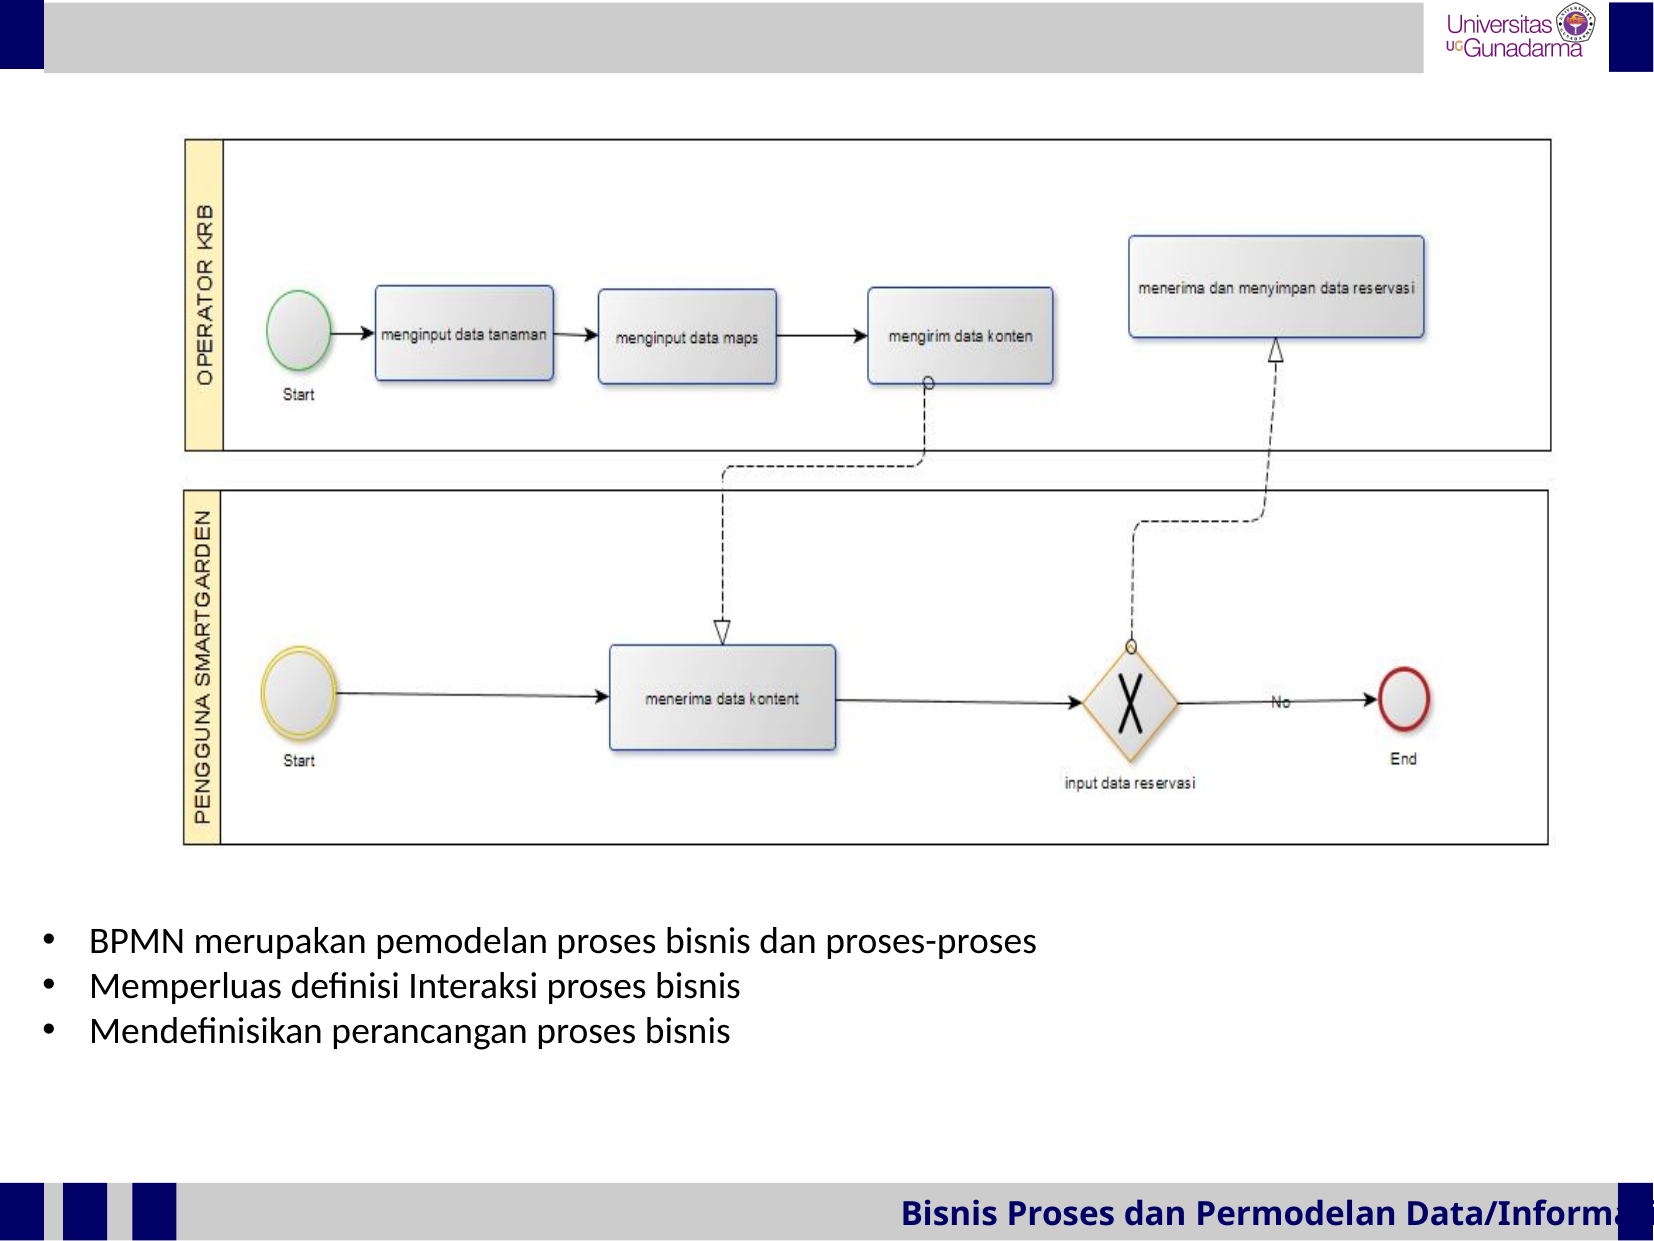

BPMN merupakan pemodelan proses bisnis dan proses-proses
Memperluas definisi Interaksi proses bisnis
Mendefinisikan perancangan proses bisnis